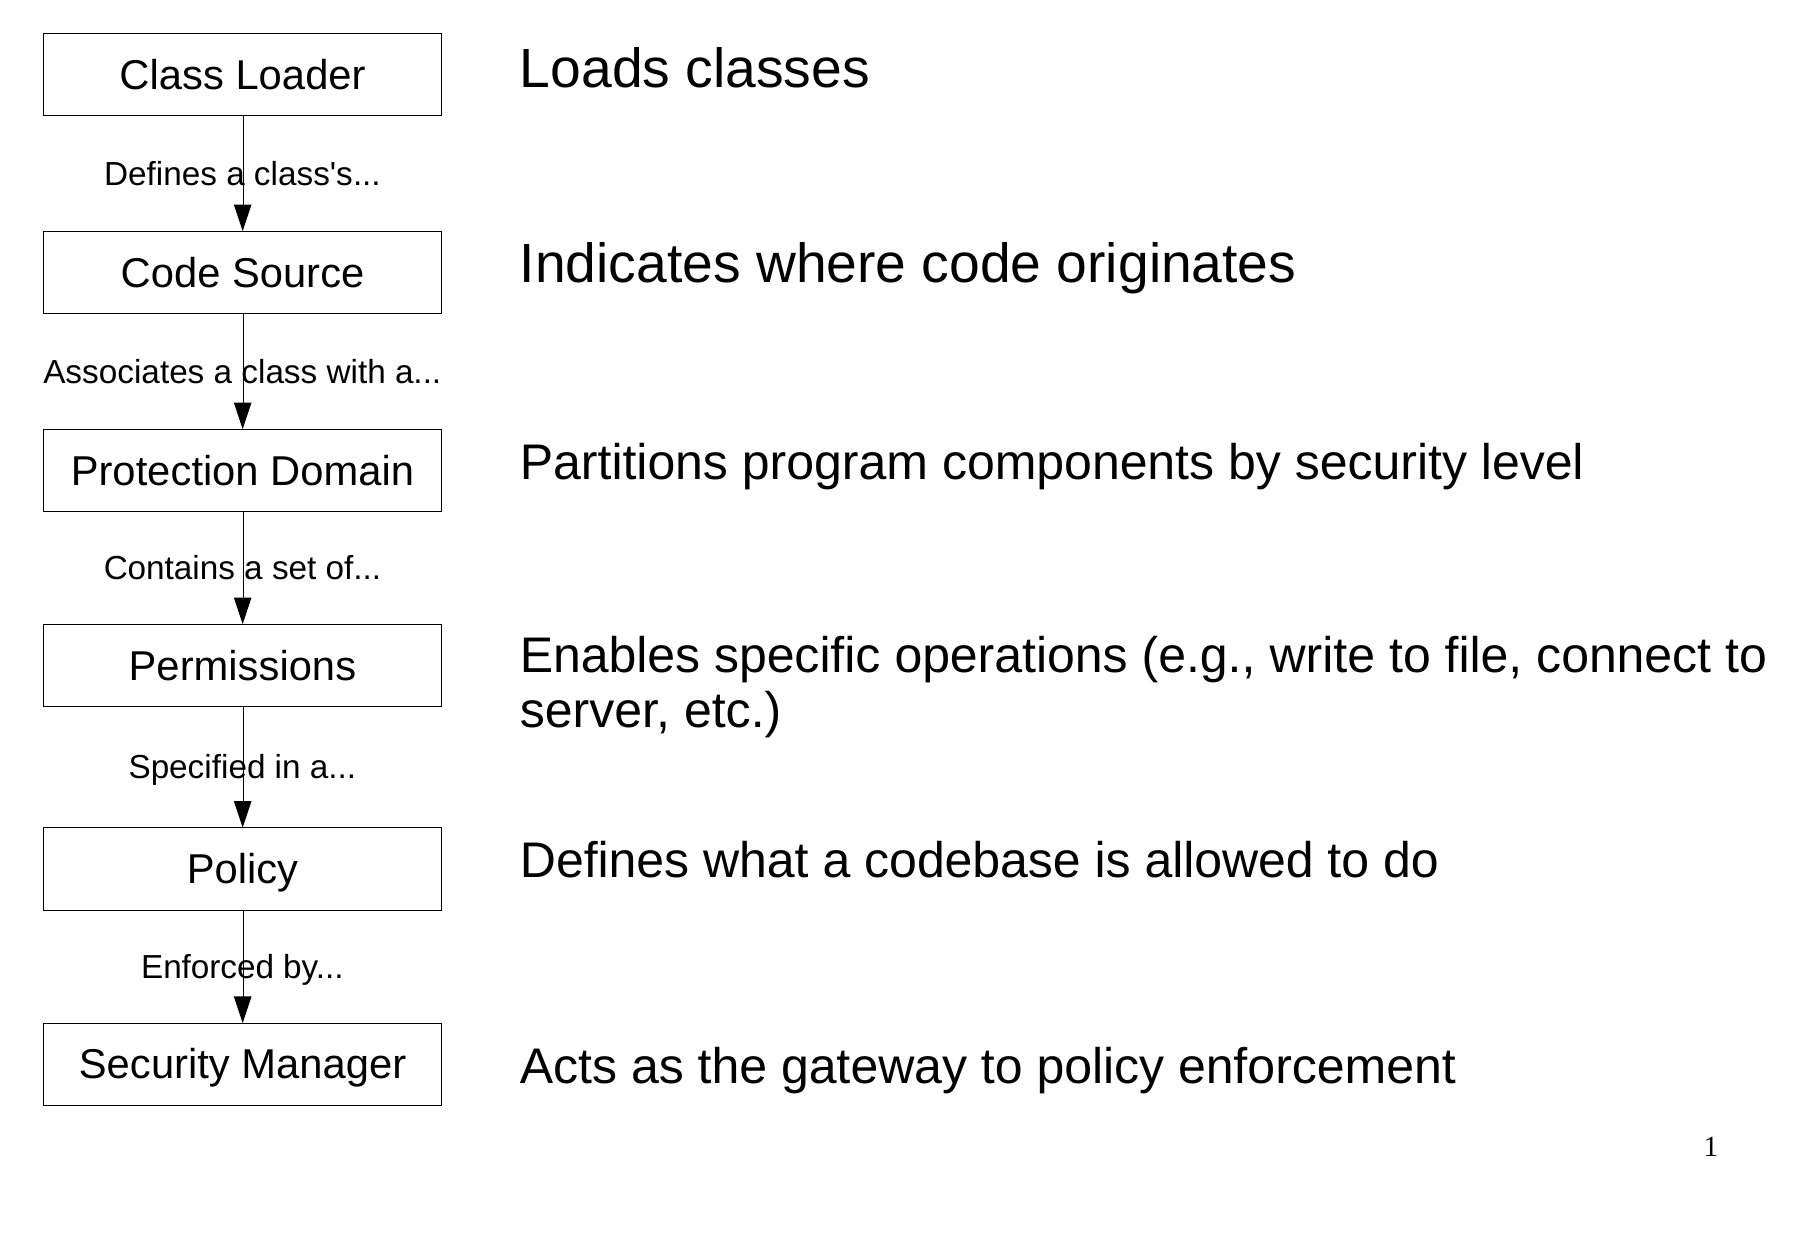

Loads classes
Class Loader
Indicates where code originates
Code Source
Partitions program components by security level
Protection Domain
Enables specific operations (e.g., write to file, connect to server, etc.)
Permissions
Defines what a codebase is allowed to do
Policy
Security Manager
Acts as the gateway to policy enforcement
1